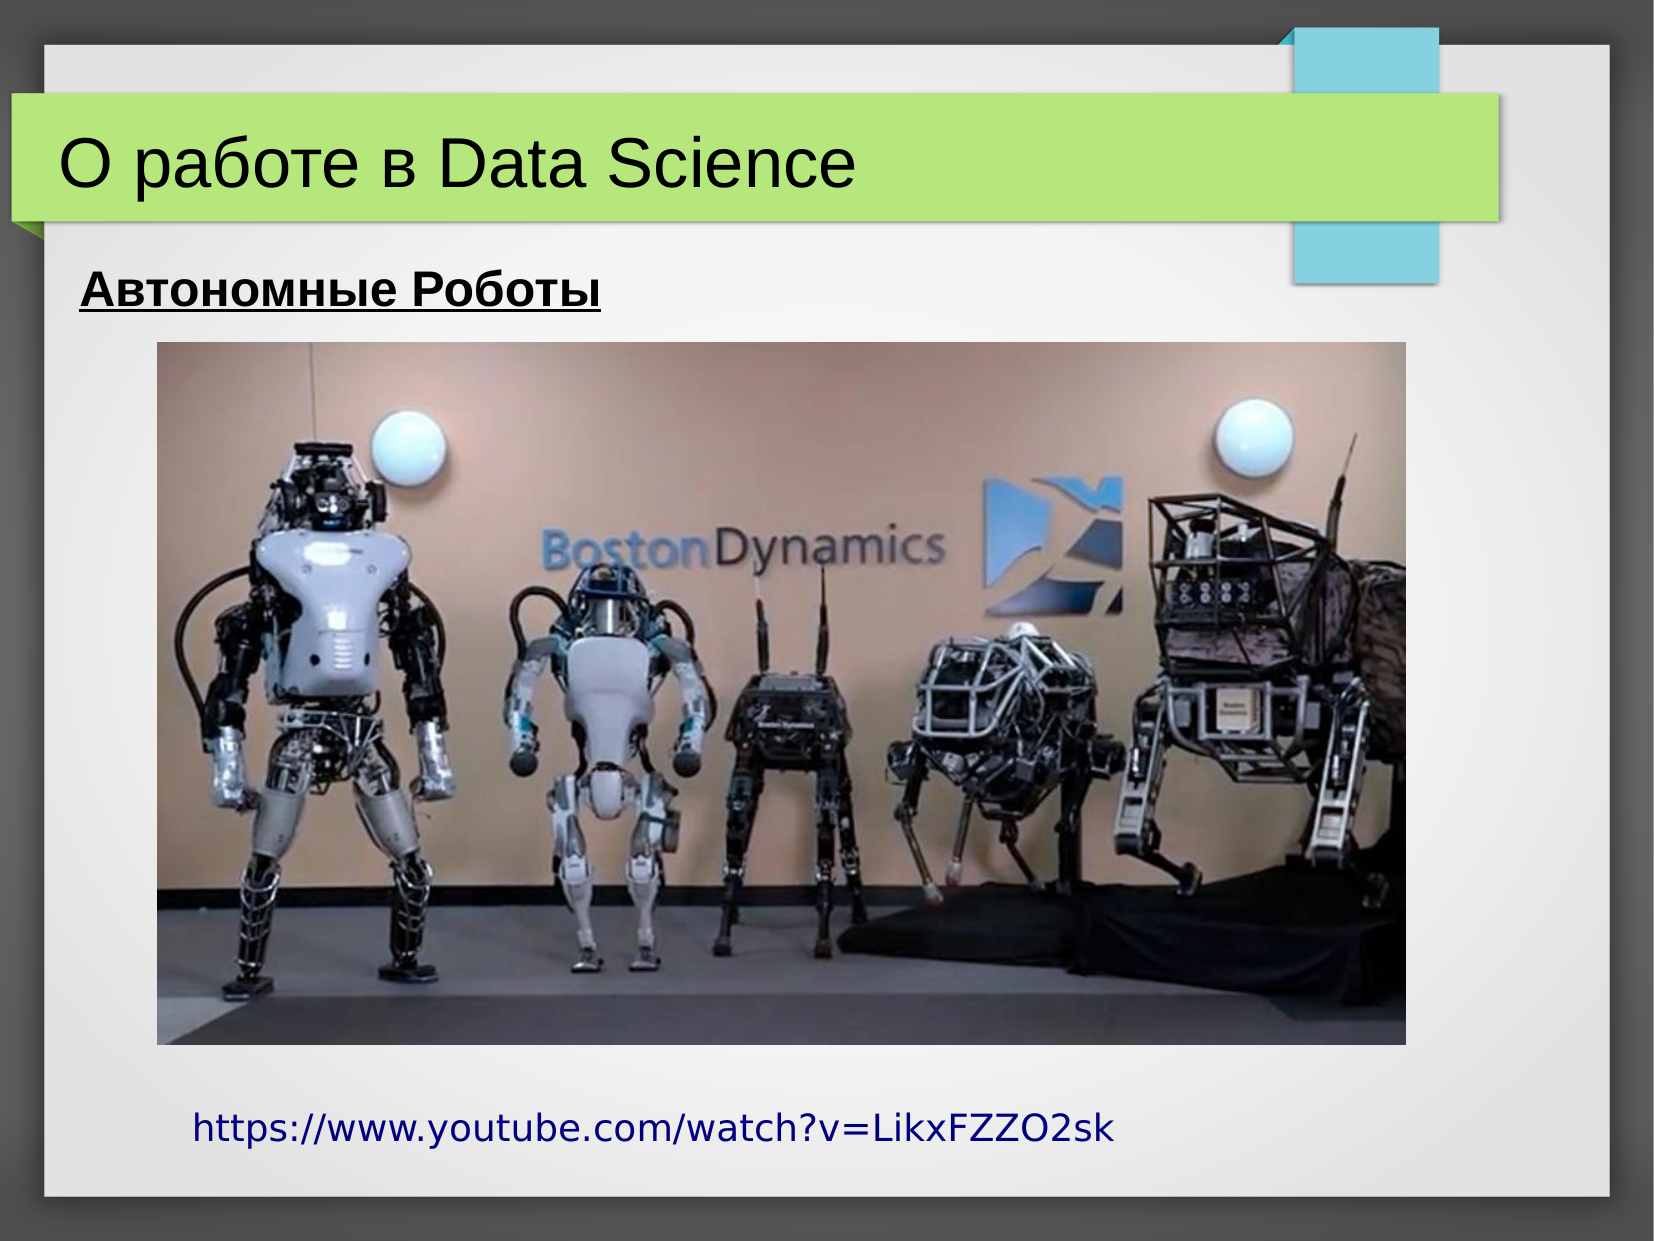

# О работе в Data Science
Автономные Роботы
https://www.youtube.com/watch?v=LikxFZZO2sk